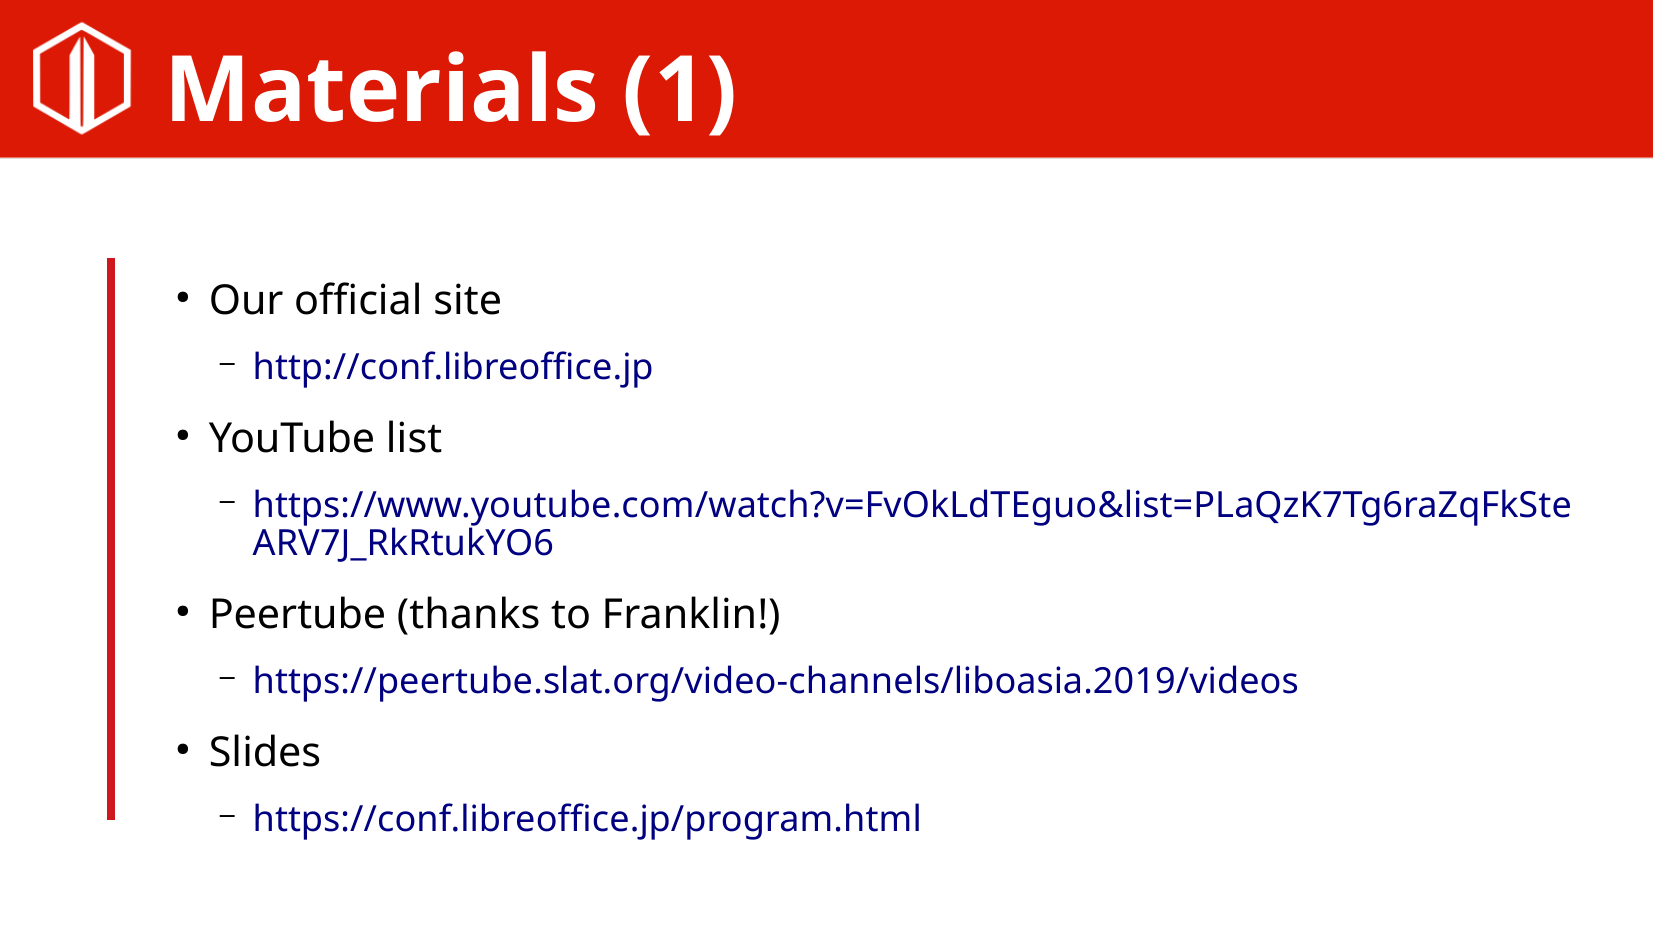

# Materials (1)
Our official site
http://conf.libreoffice.jp
YouTube list
https://www.youtube.com/watch?v=FvOkLdTEguo&list=PLaQzK7Tg6raZqFkSteARV7J_RkRtukYO6
Peertube (thanks to Franklin!)
https://peertube.slat.org/video-channels/liboasia.2019/videos
Slides
https://conf.libreoffice.jp/program.html